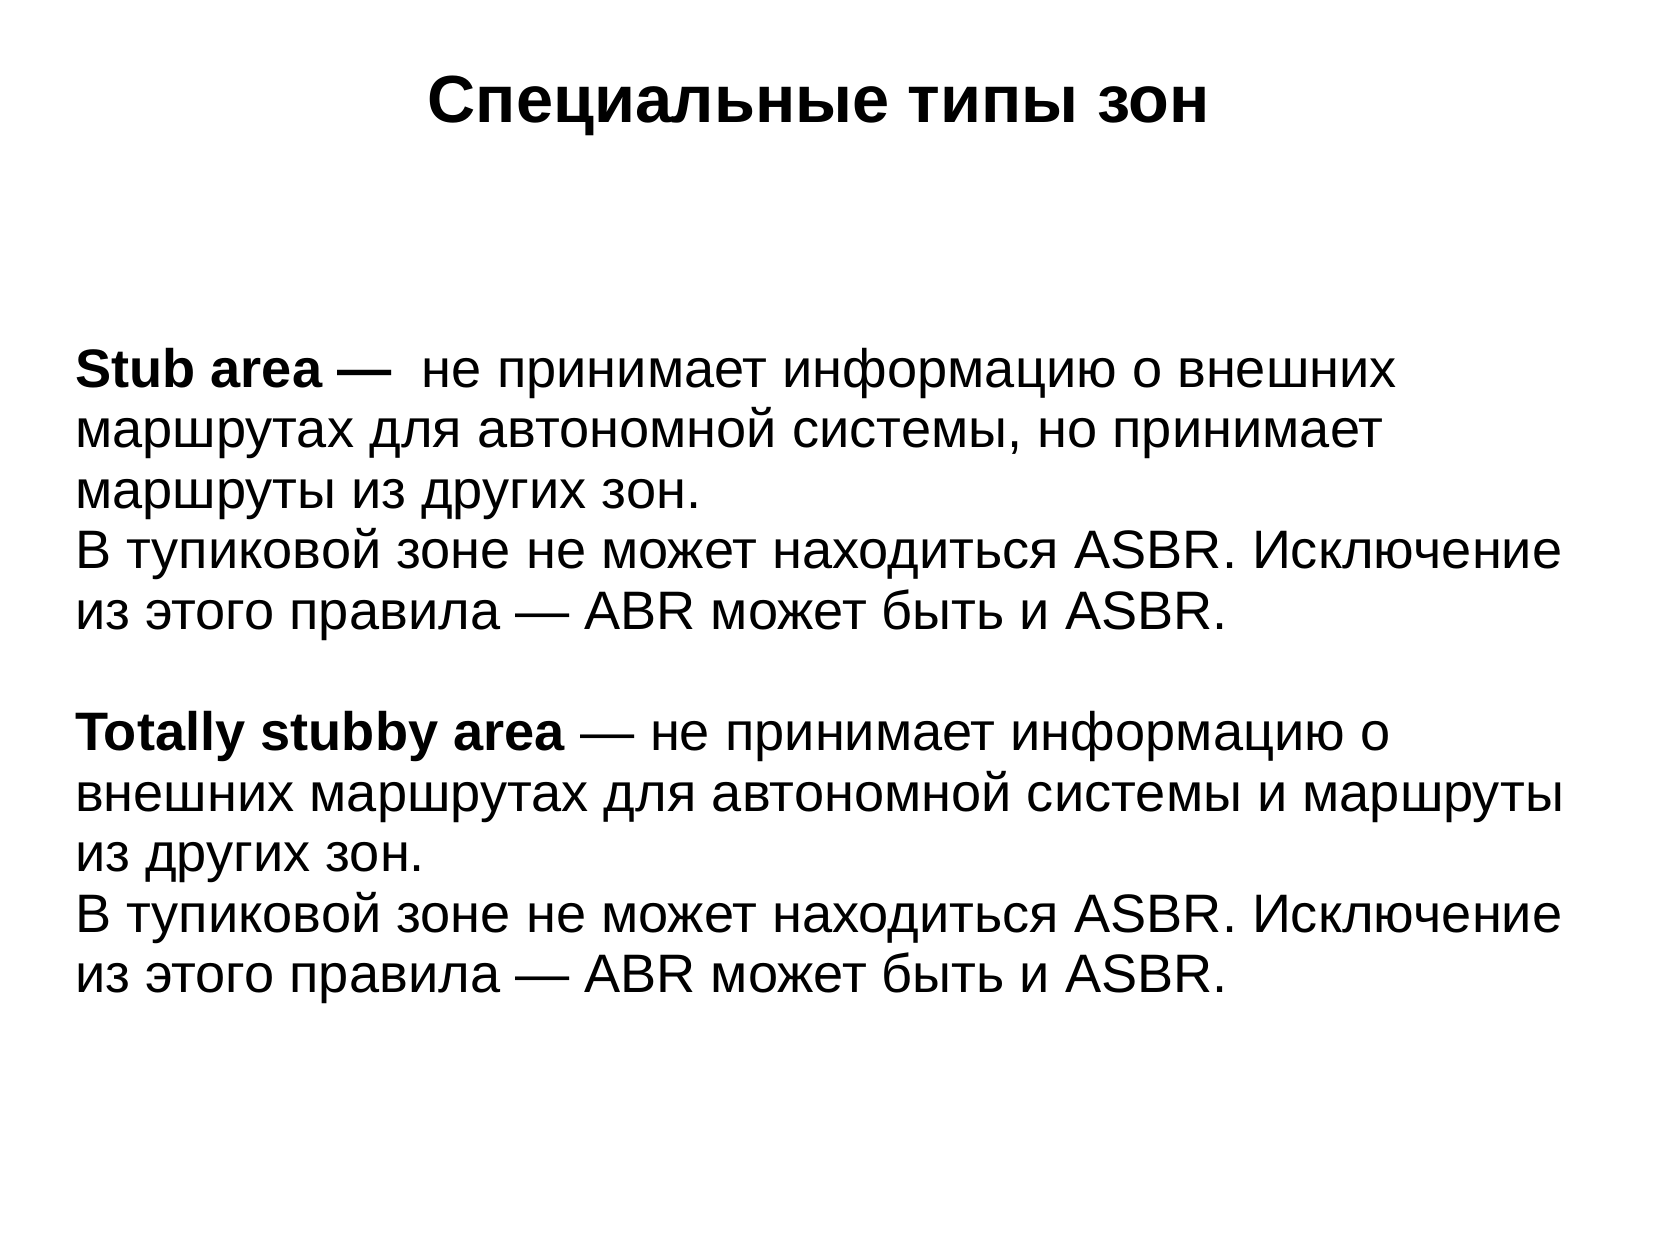

Специальные типы зон
# Stub area — не принимает информацию о внешних маршрутах для автономной системы, но принимает маршруты из других зон.
В тупиковой зоне не может находиться ASBR. Исключение из этого правила — ABR может быть и ASBR.
Totally stubby area — не принимает информацию о внешних маршрутах для автономной системы и маршруты из других зон.
В тупиковой зоне не может находиться ASBR. Исключение из этого правила — ABR может быть и ASBR.